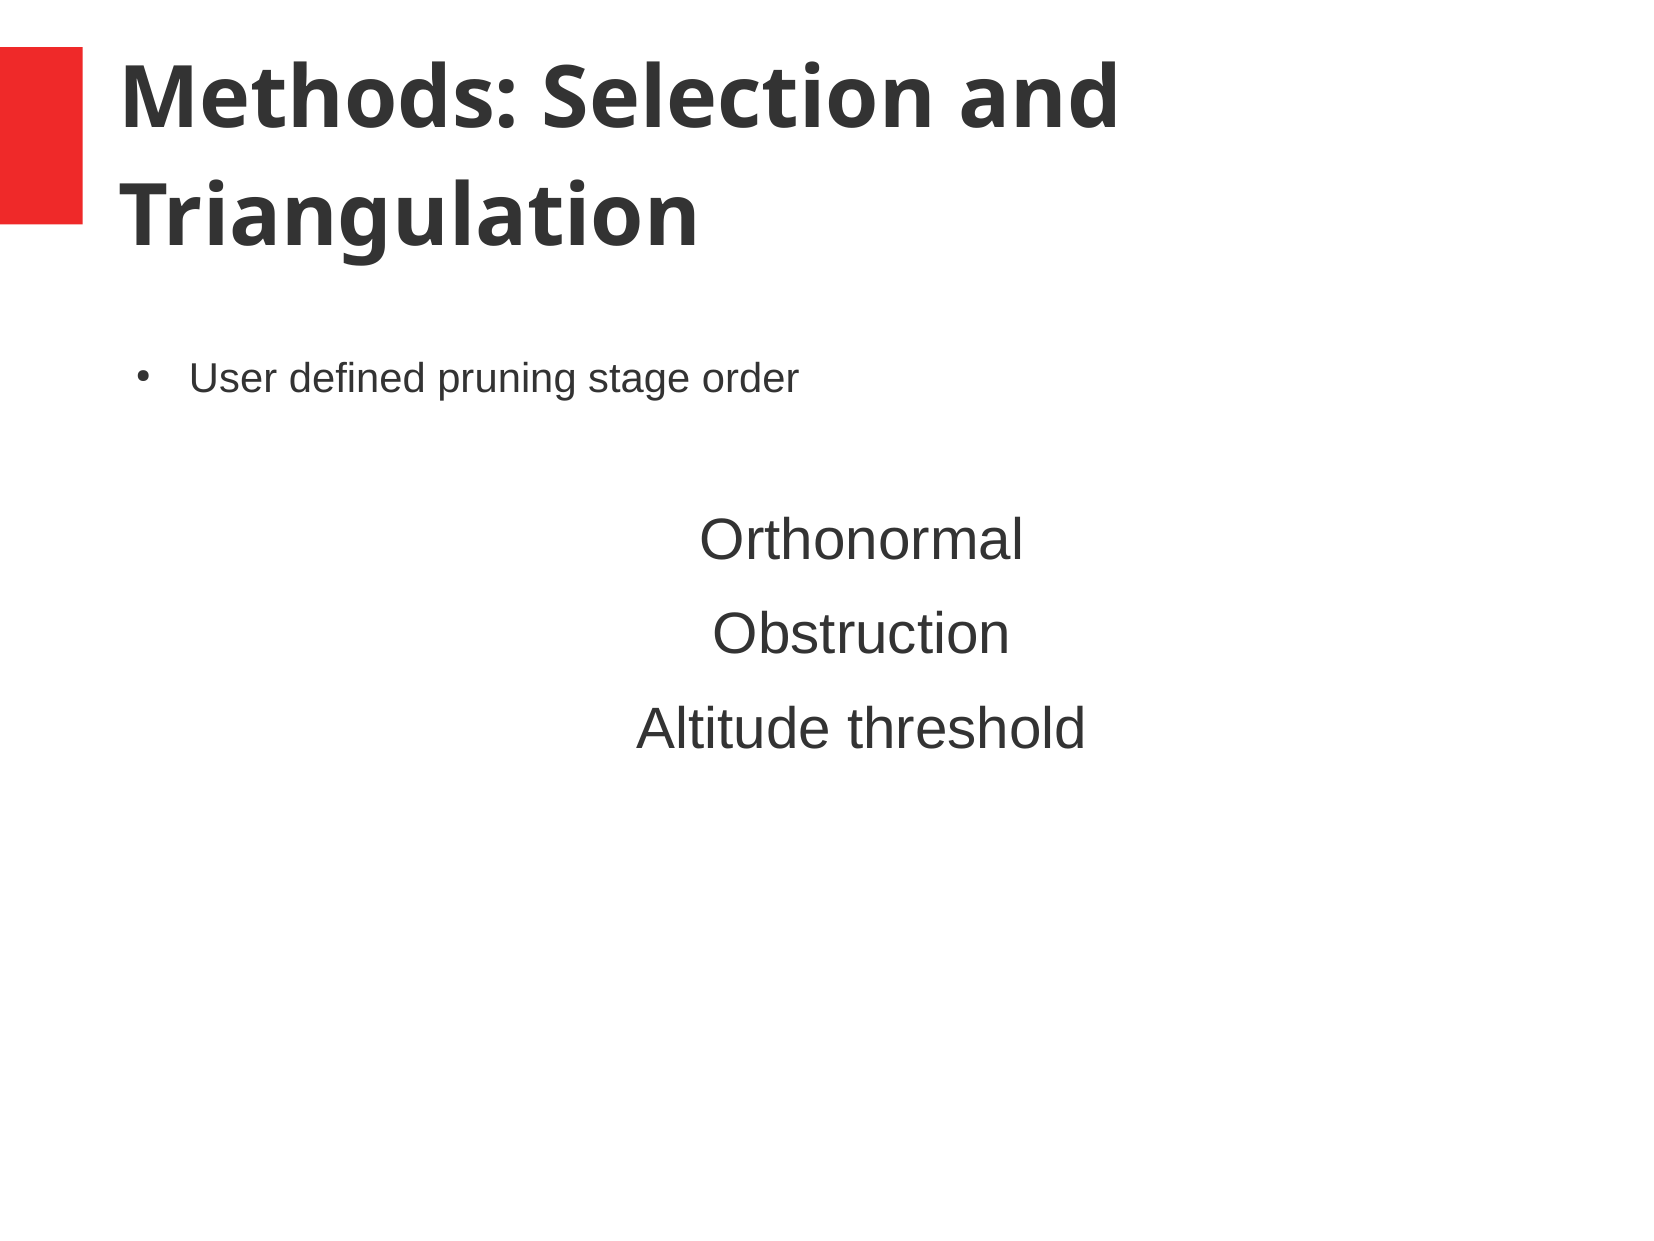

# Methods: Selection and Triangulation
User defined pruning stage order
Orthonormal
Obstruction
Altitude threshold